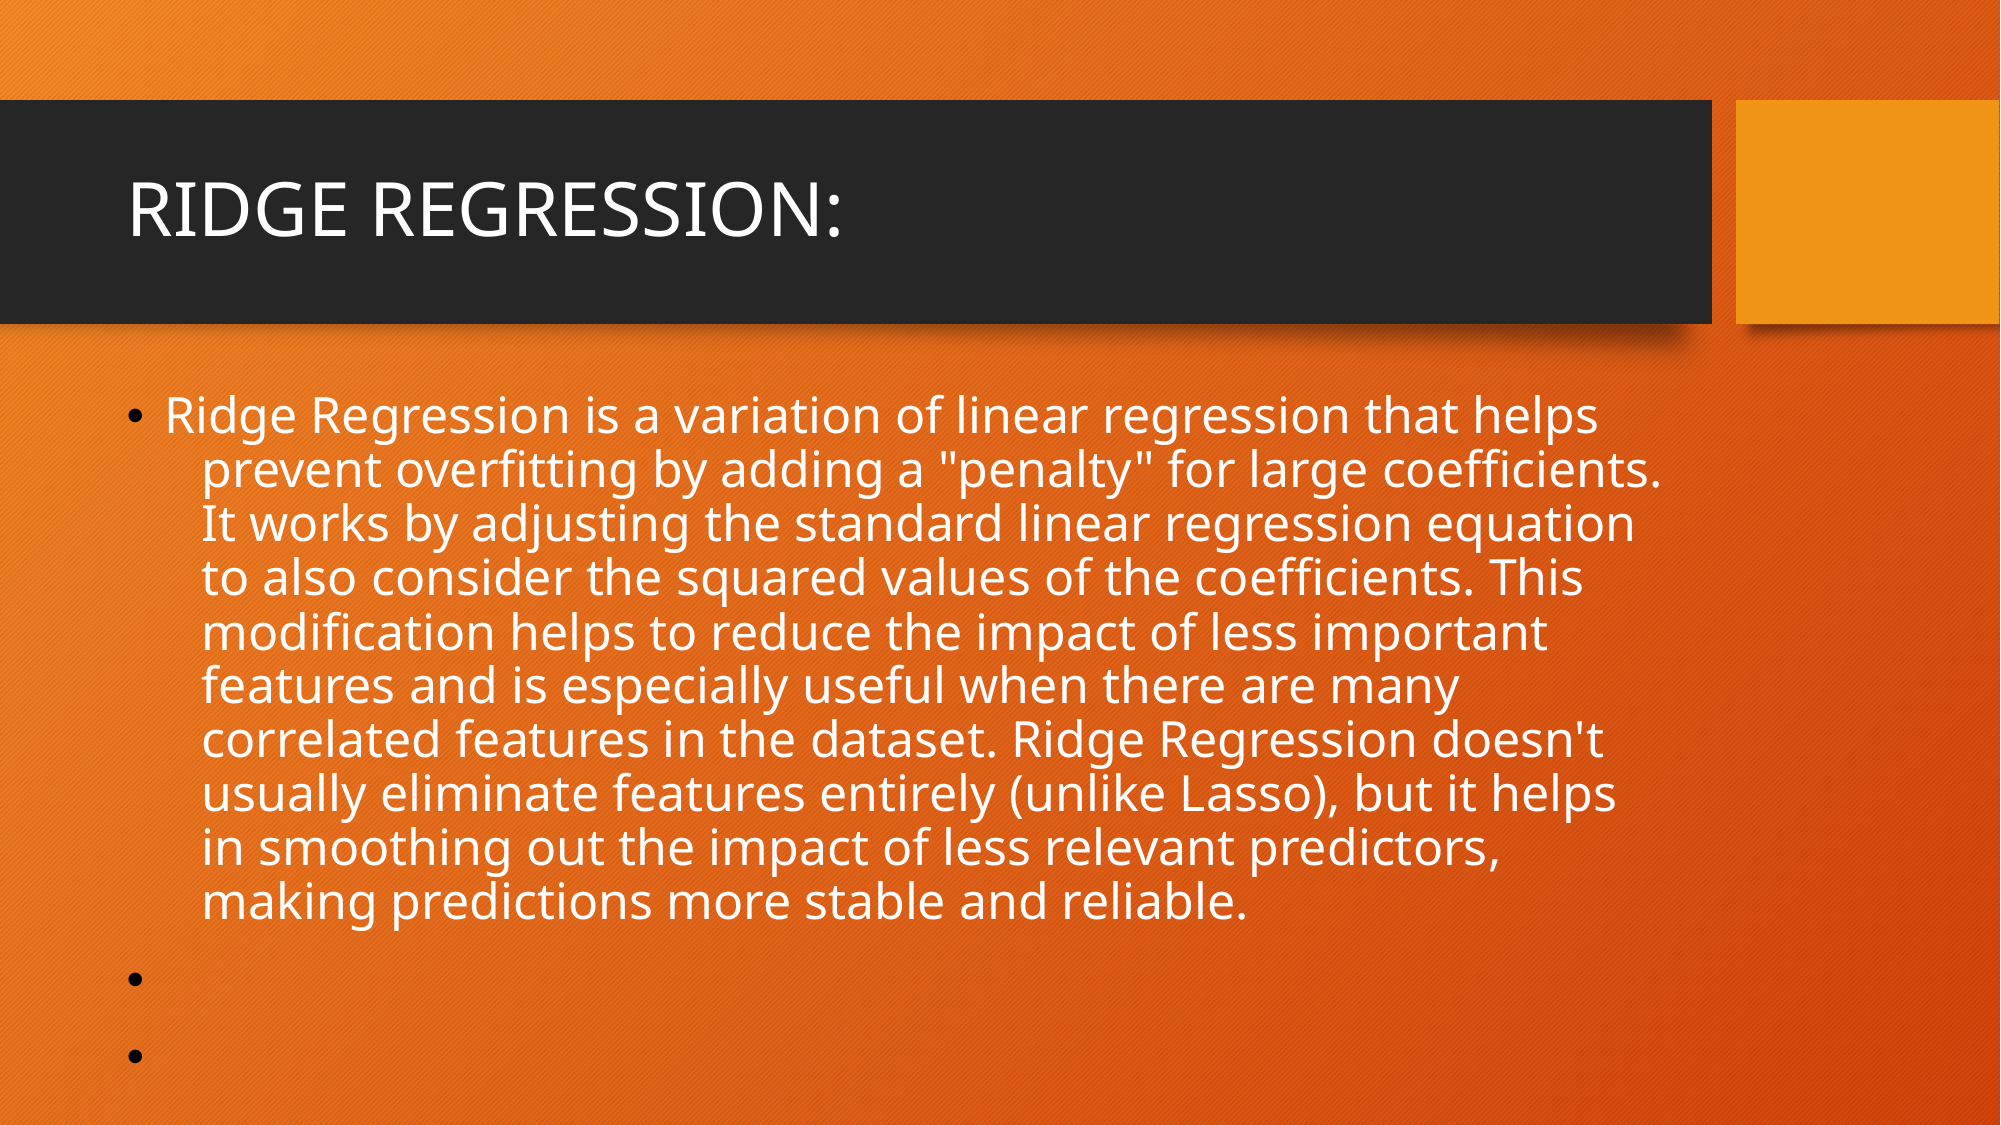

# RIDGE REGRESSION:
Ridge Regression is a variation of linear regression that helps prevent overfitting by adding a "penalty" for large coefficients. It works by adjusting the standard linear regression equation to also consider the squared values of the coefficients. This modification helps to reduce the impact of less important features and is especially useful when there are many correlated features in the dataset. Ridge Regression doesn't usually eliminate features entirely (unlike Lasso), but it helps in smoothing out the impact of less relevant predictors, making predictions more stable and reliable.